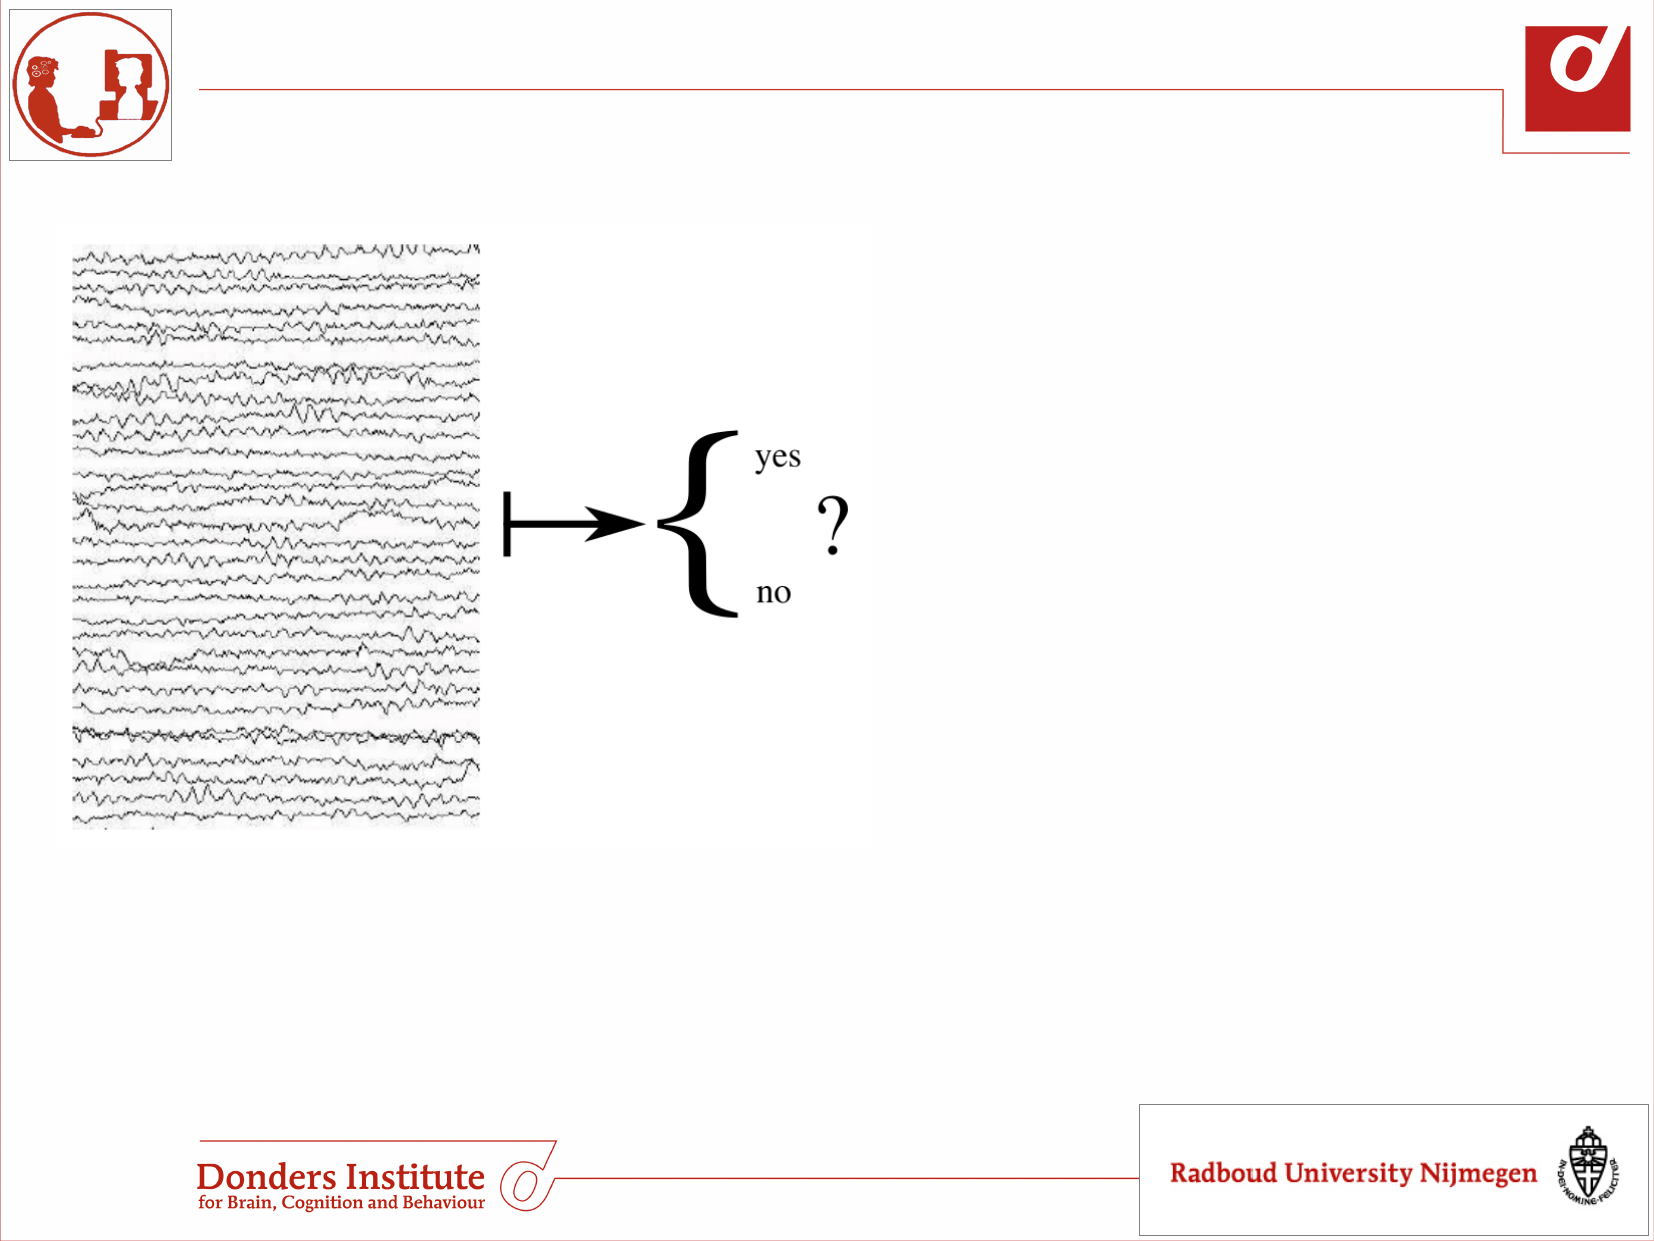

# Decoding : the neural code
Unfortunately,
In general, we don't know how the users mental-task is encoded in the measured signal for this individual